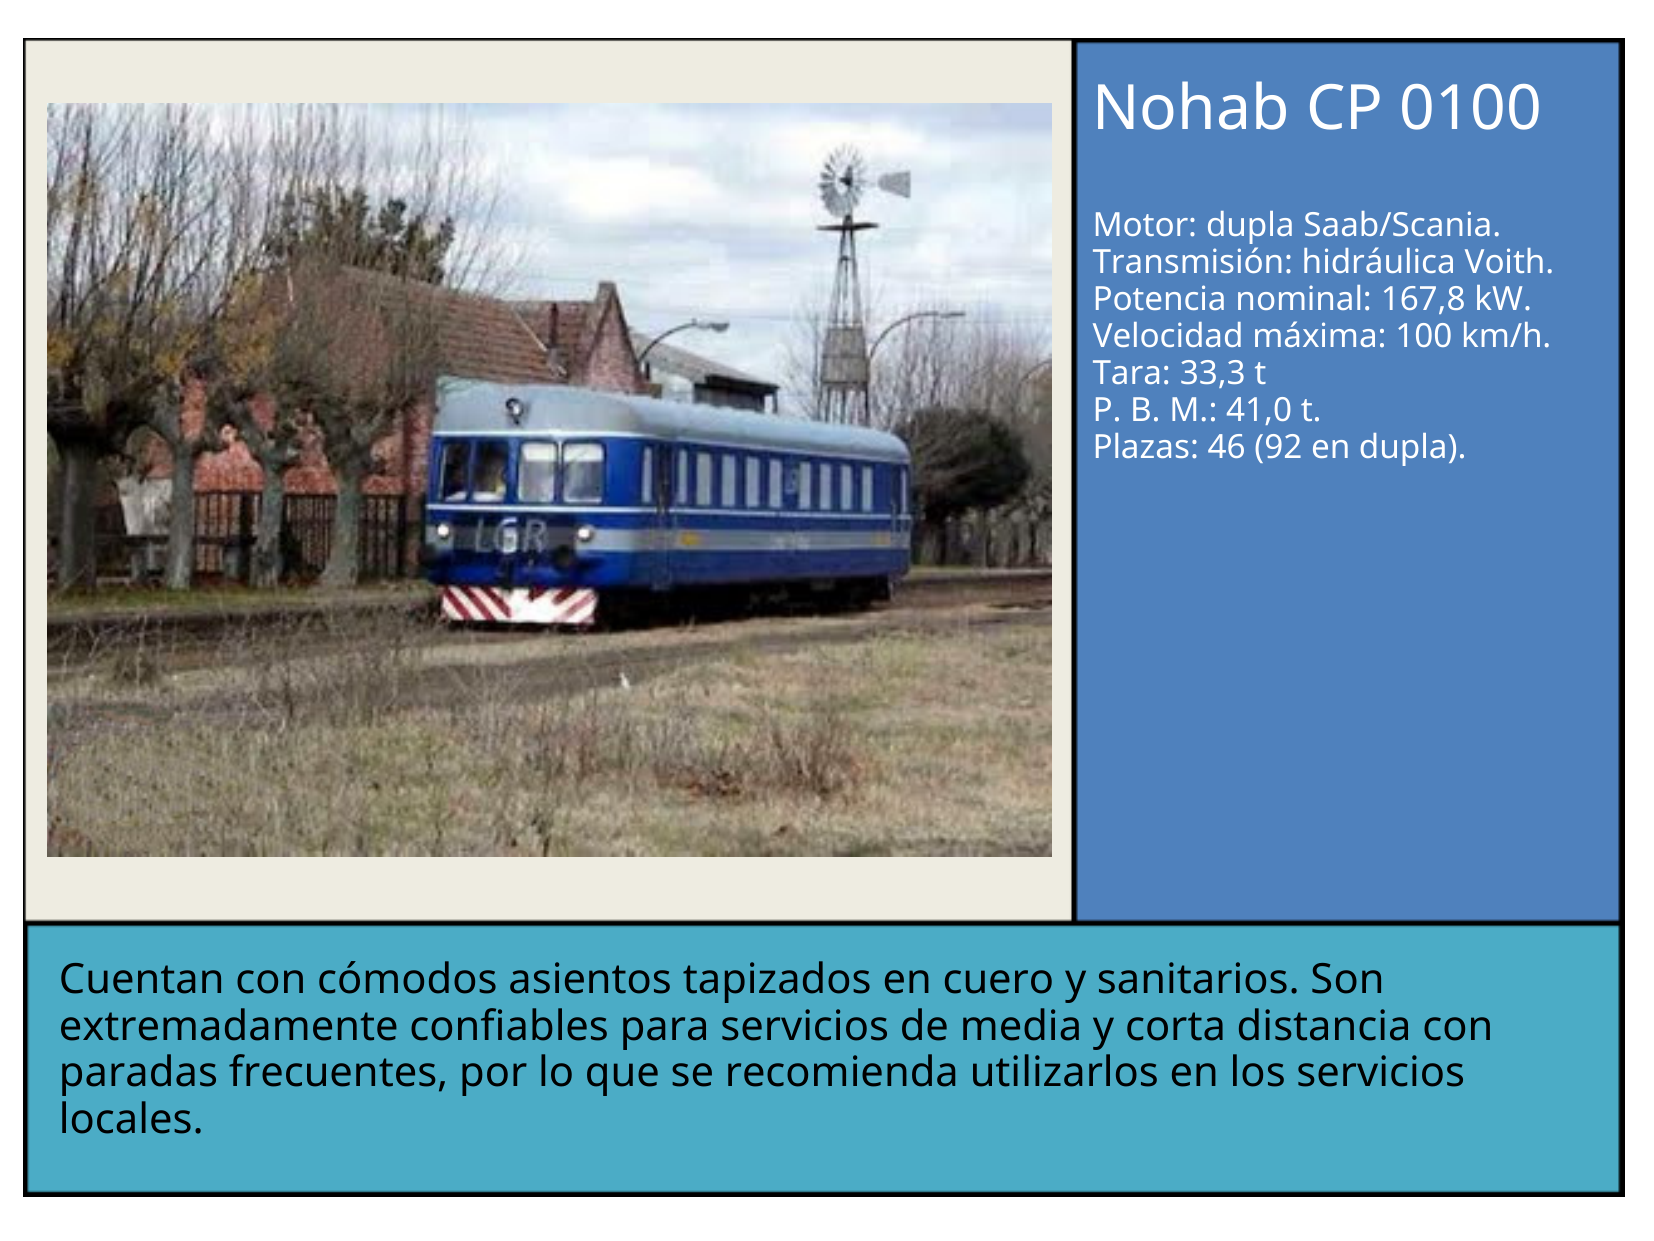

Nohab CP 0100
Motor: dupla Saab/Scania.
Transmisión: hidráulica Voith.
Potencia nominal: 167,8 kW.
Velocidad máxima: 100 km/h. Tara: 33,3 t
P. B. M.: 41,0 t.
Plazas: 46 (92 en dupla).
Cuentan con cómodos asientos tapizados en cuero y sanitarios. Son extremadamente confiables para servicios de media y corta distancia con paradas frecuentes, por lo que se recomienda utilizarlos en los servicios locales.